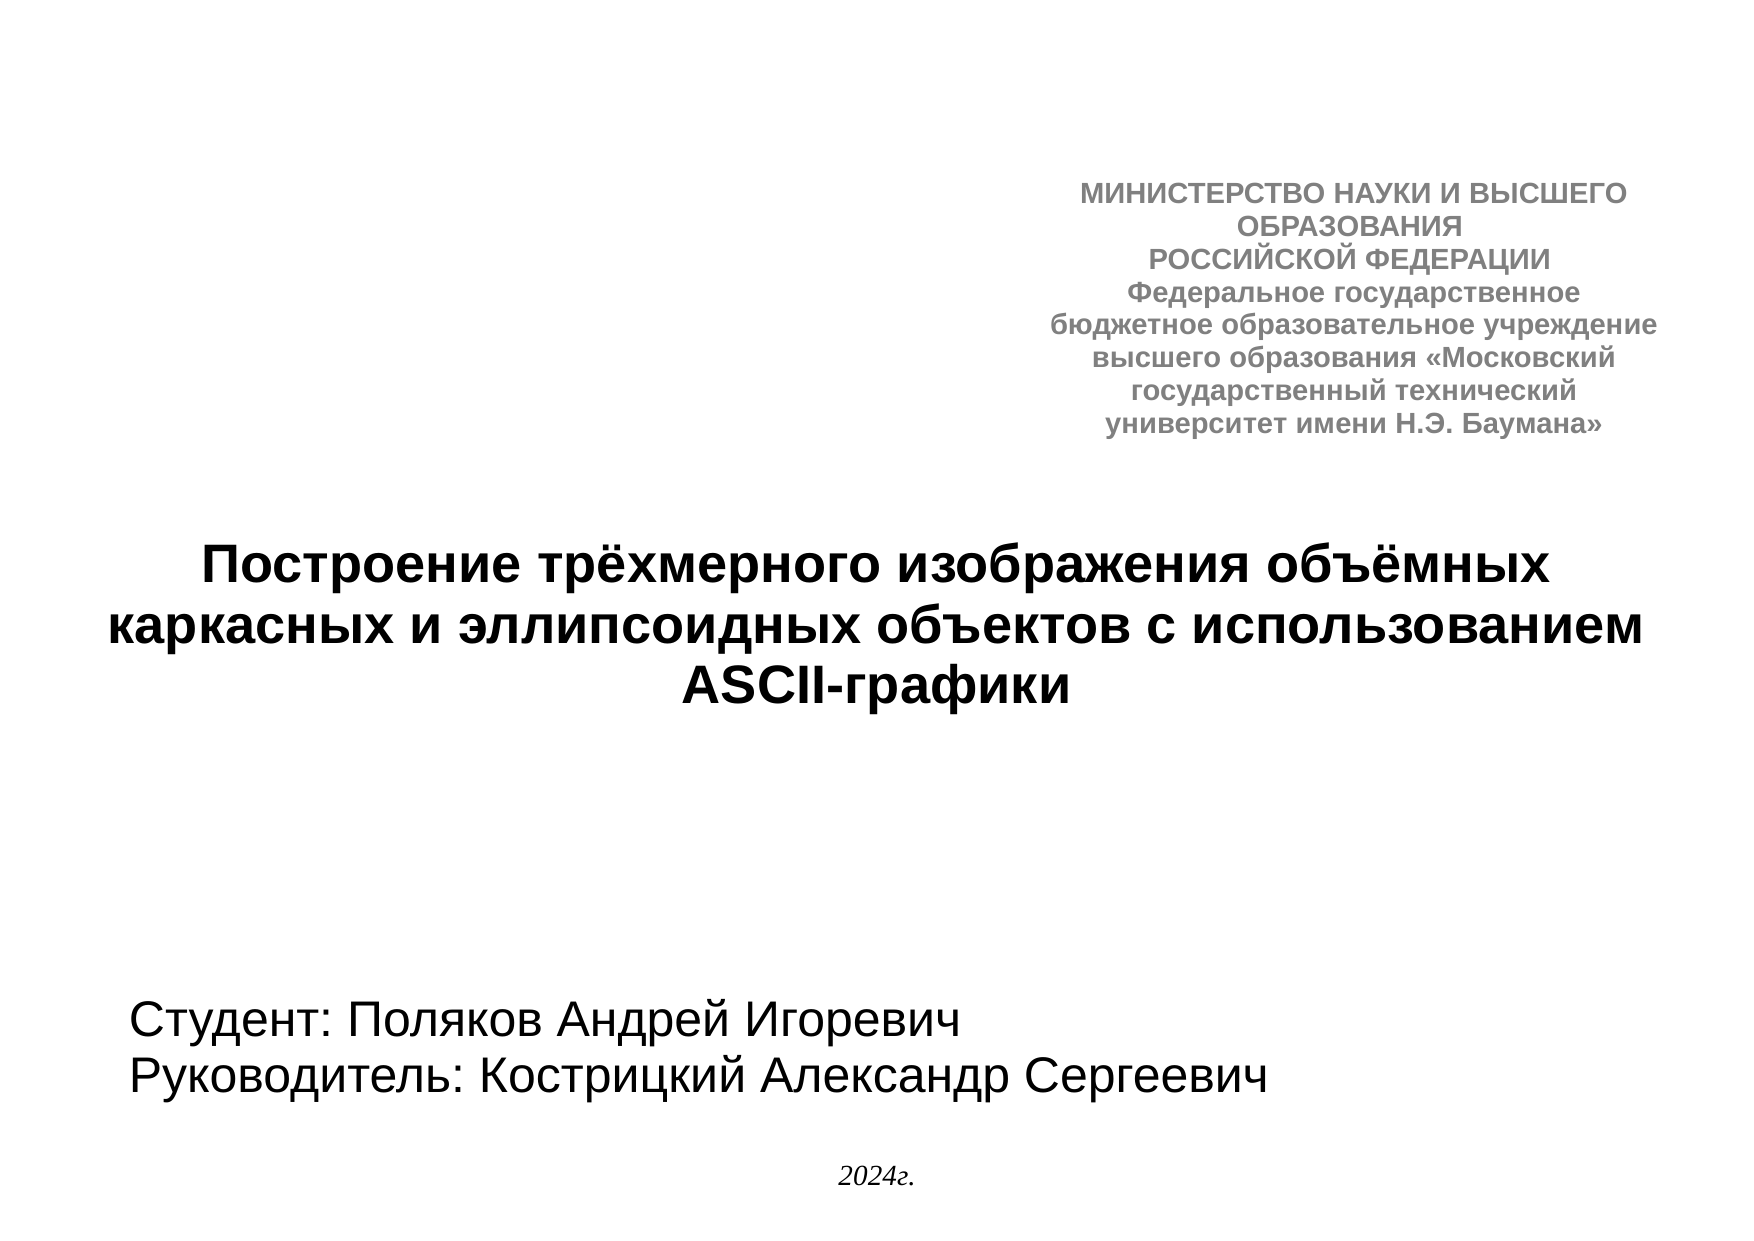

МИНИСТЕРСТВО НАУКИ И ВЫСШЕГО ОБРАЗОВАНИЯ
РОССИЙСКОЙ ФЕДЕРАЦИИ
Федеральное государственное
бюджетное образовательное учреждение высшего образования «Московский государственный технический
университет имени Н.Э. Баумана»
# Построение трёхмерного изображения объёмных каркасных и эллипсоидных объектов с использованием ASCII-графики
Cтудент: Поляков Андрей Игоревич
Руководитель: Кострицкий Александр Сергеевич
2024г.